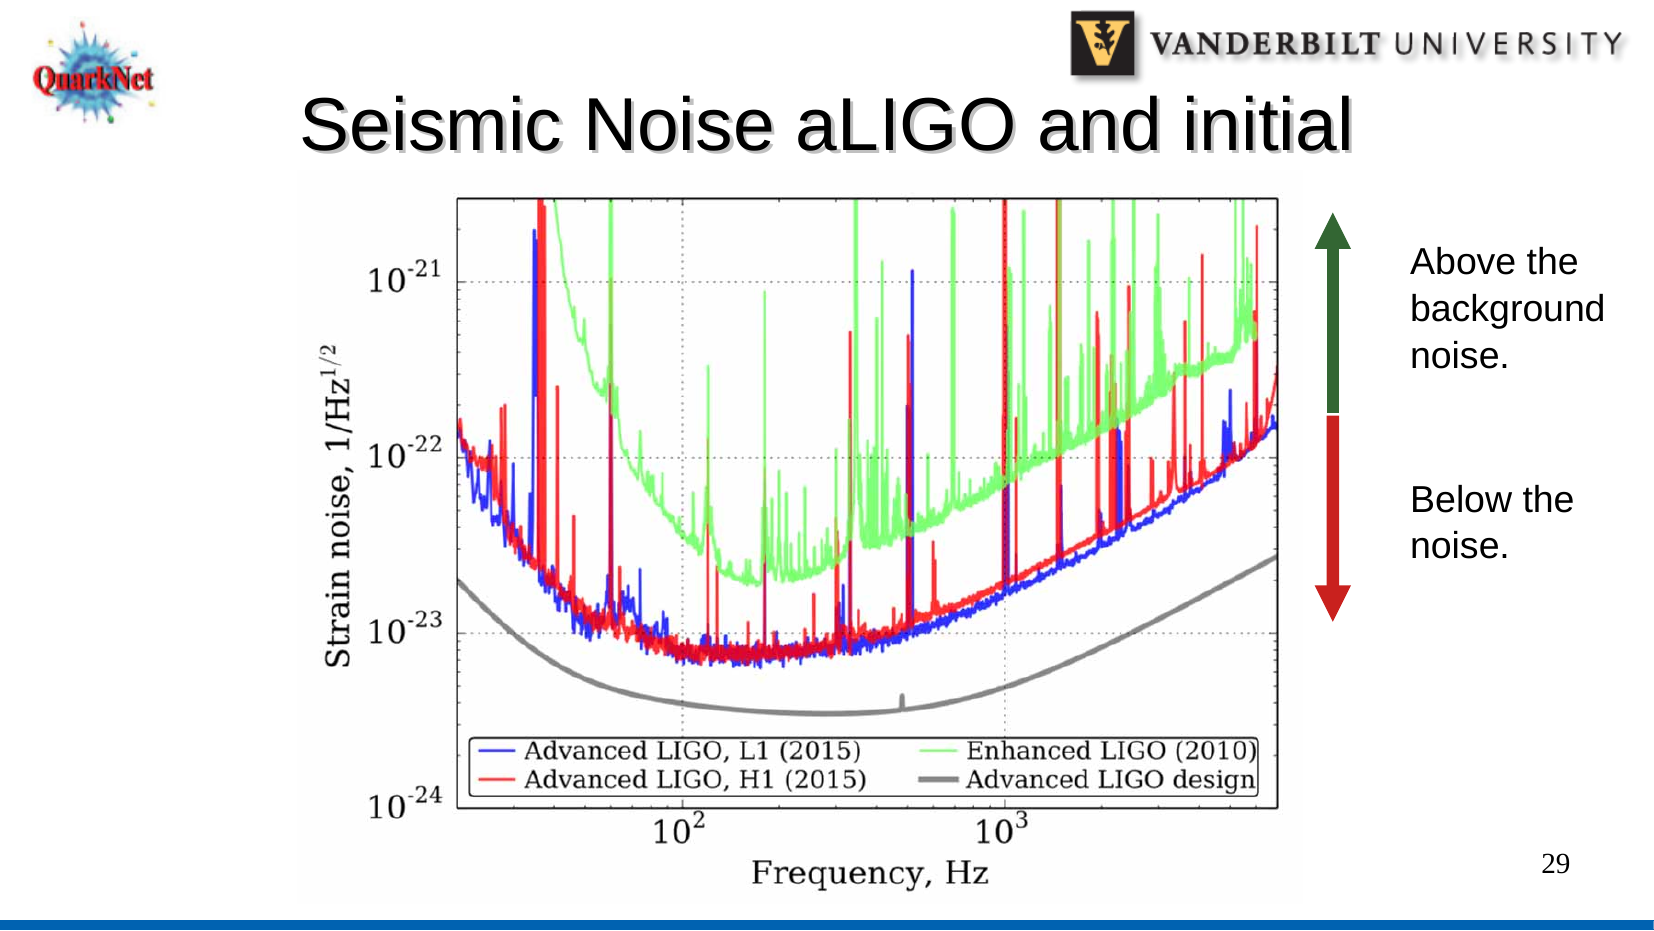

# Seismic Noise aLIGO and initial
Above the
background
noise.
Below the noise.
Gabella GravWaves
29